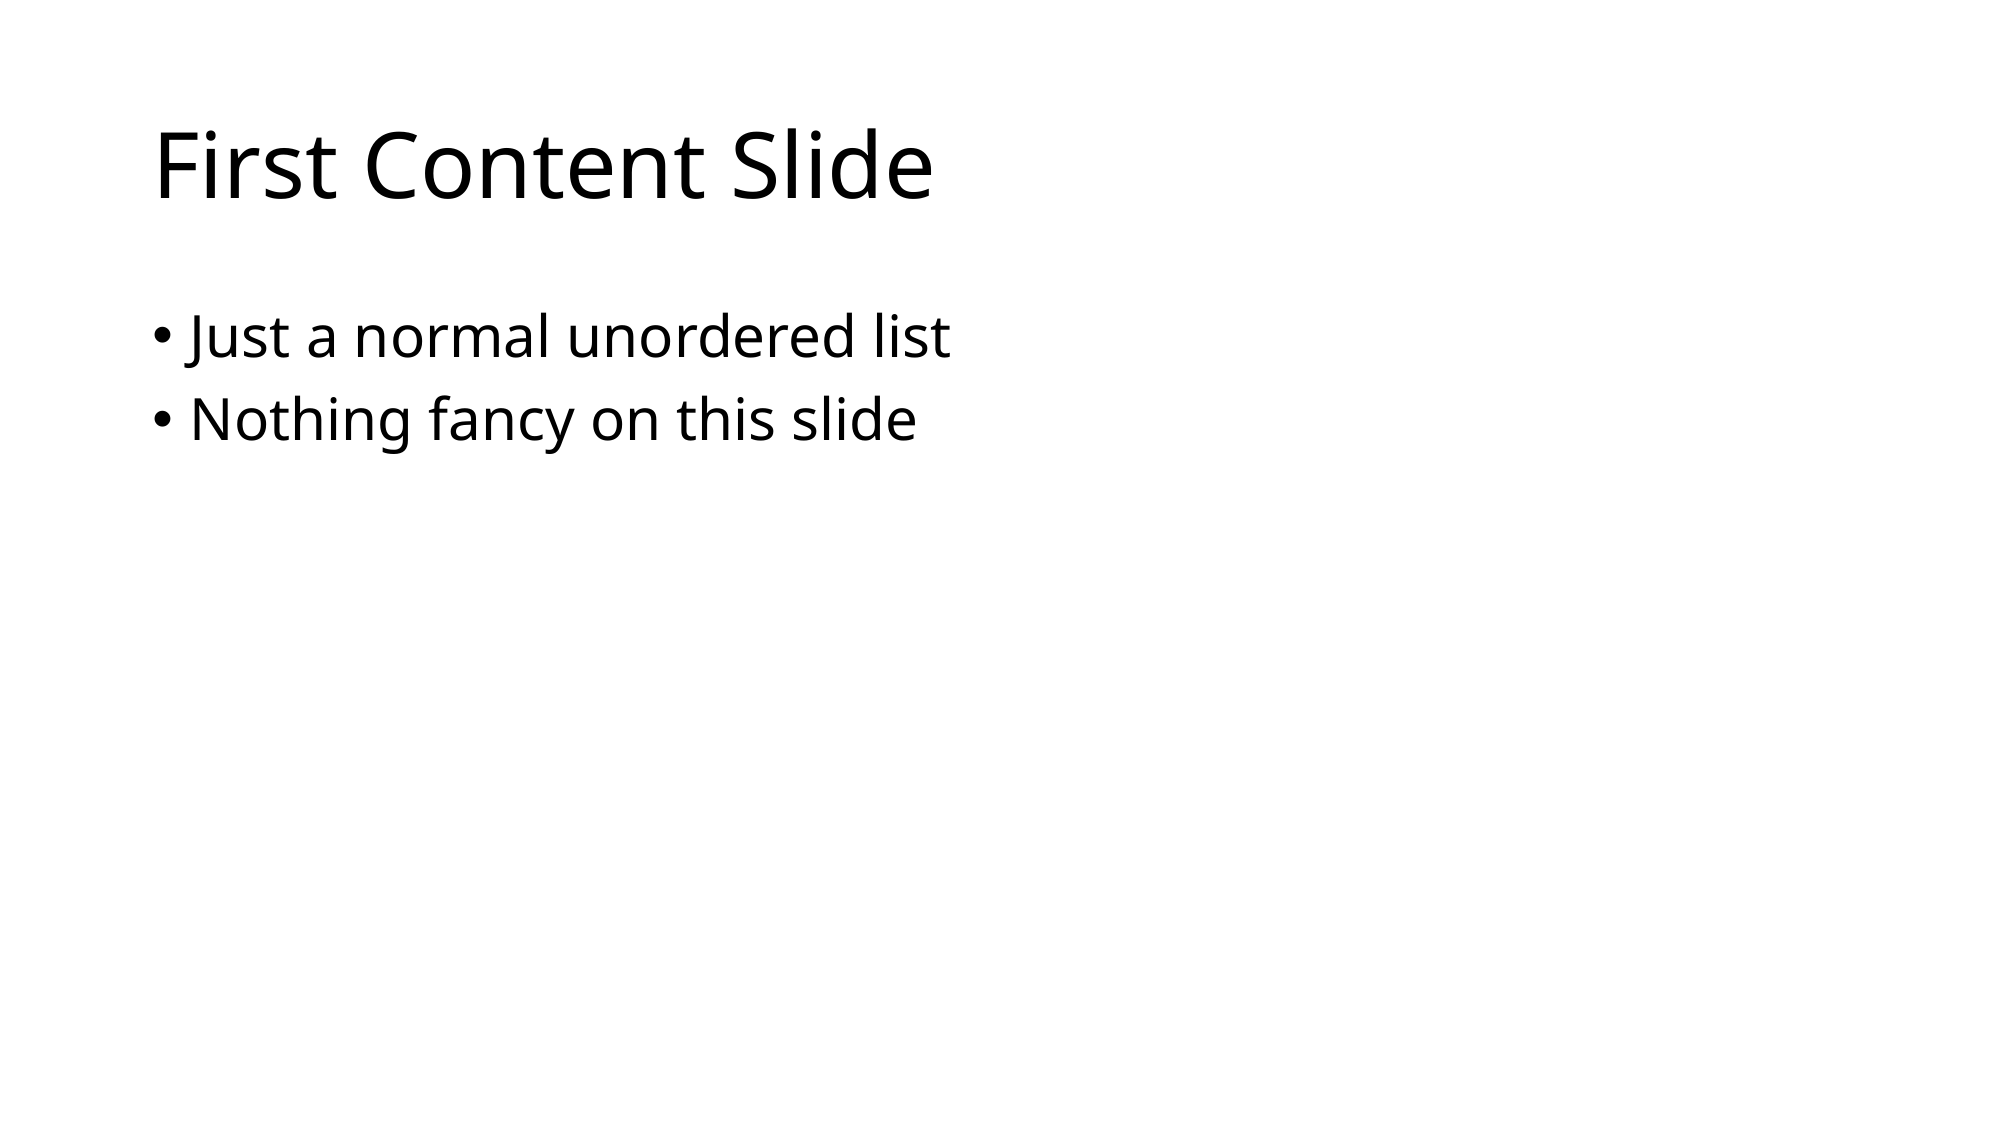

# First Content Slide
Just a normal unordered list
Nothing fancy on this slide